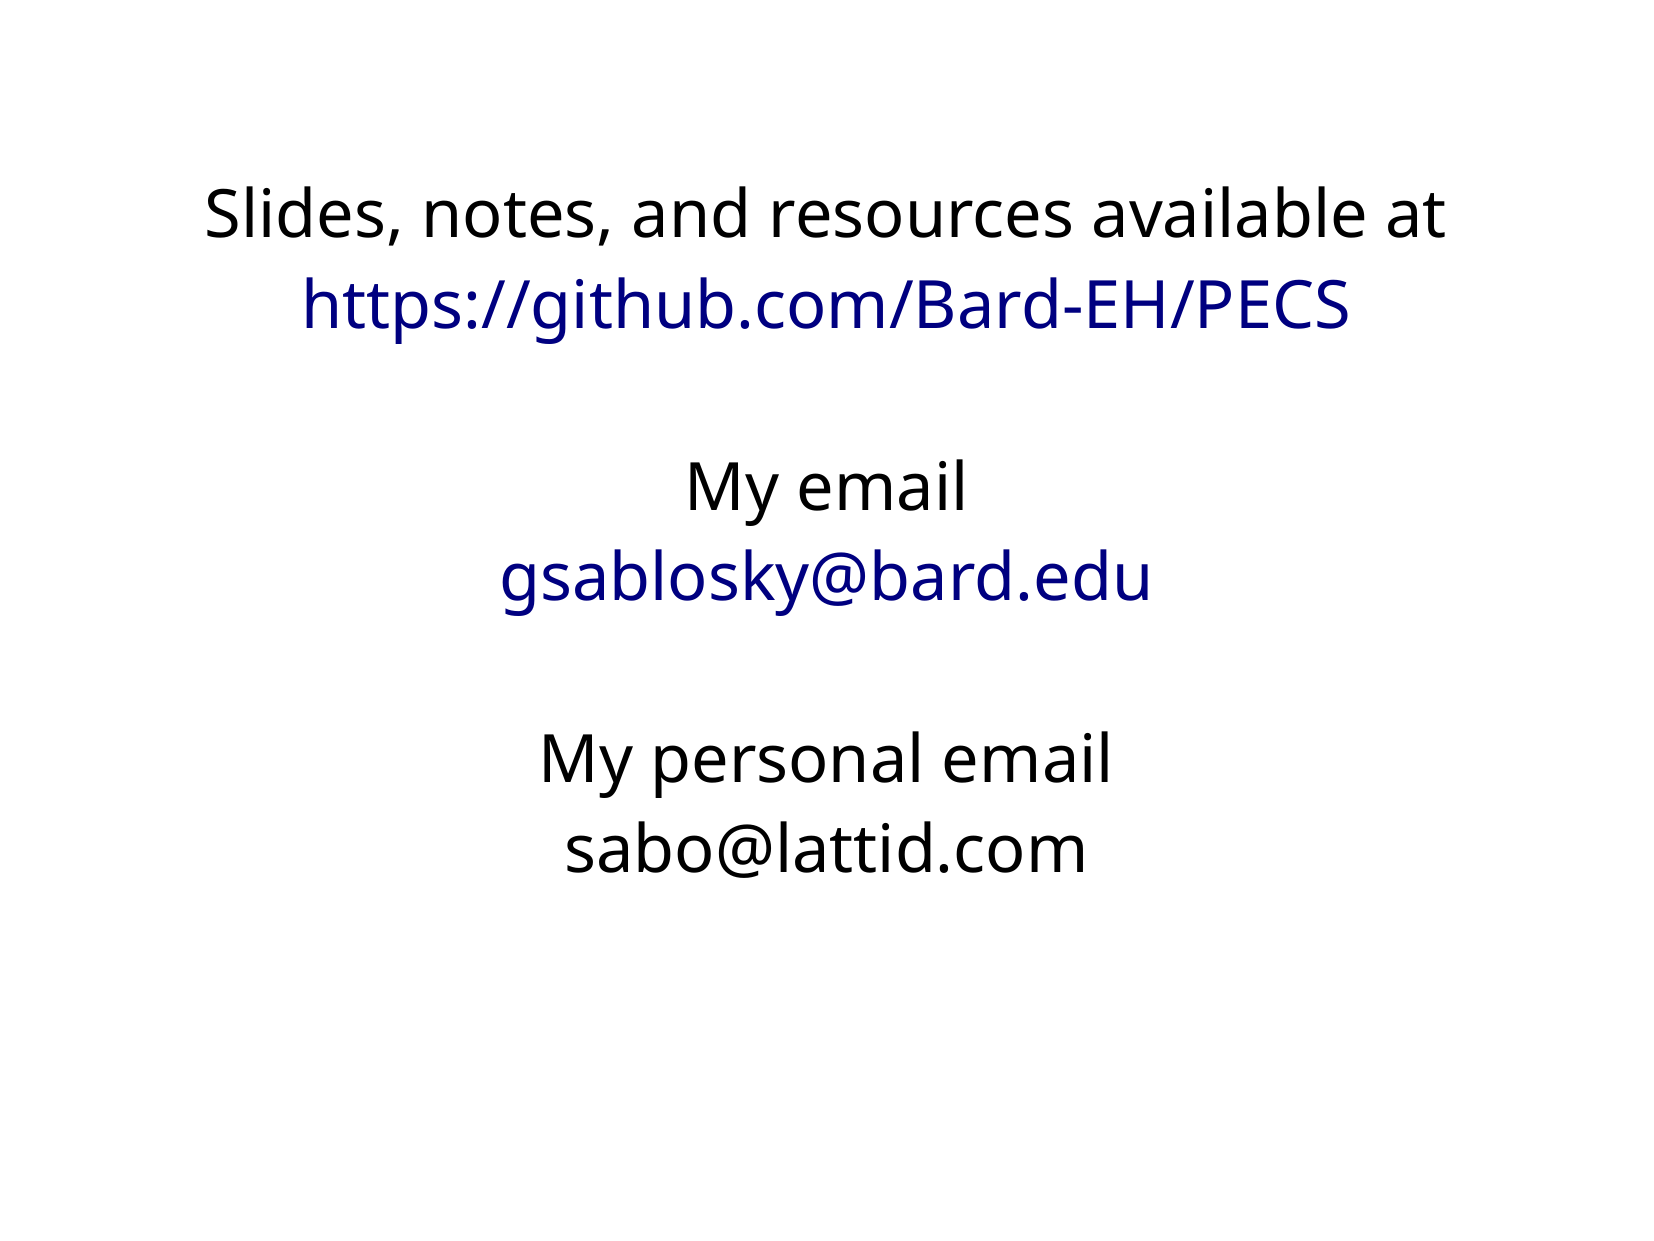

# Slides, notes, and resources available at
https://github.com/Bard-EH/PECS
My email
gsablosky@bard.edu
My personal email
sabo@lattid.com